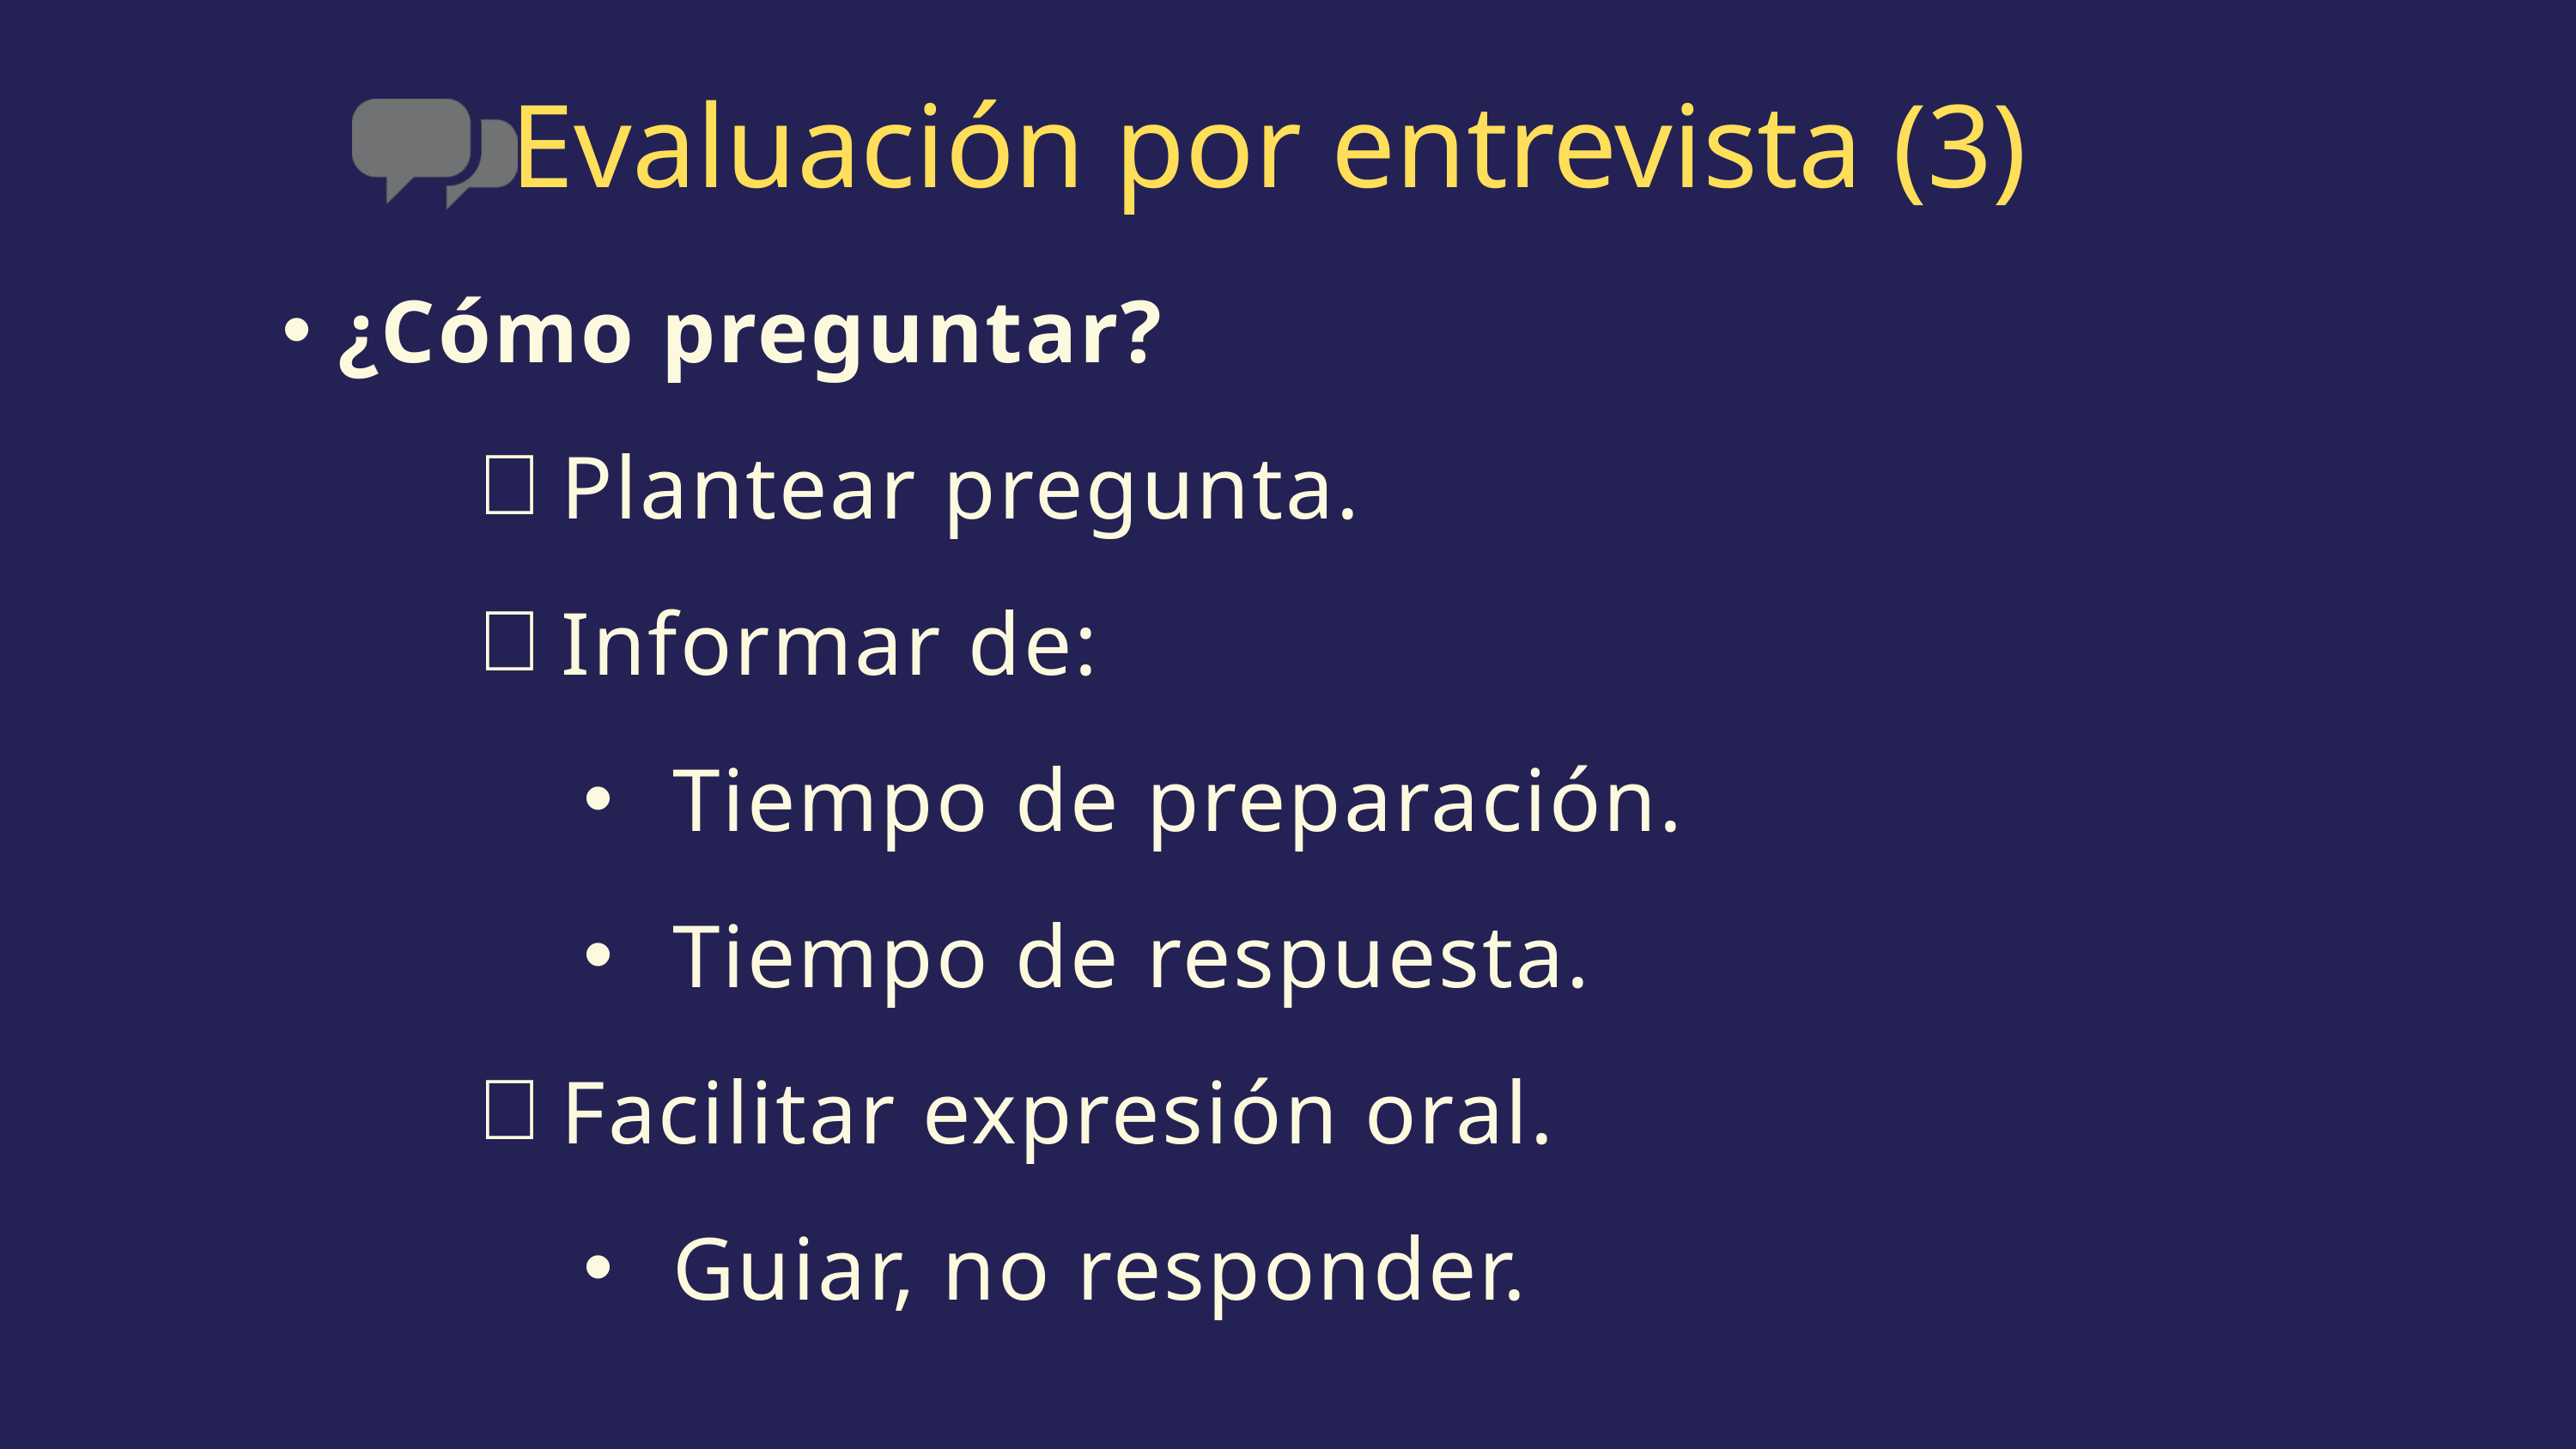

¿Cómo preguntar?
Plantear pregunta.
Informar de:
Tiempo de preparación.
Tiempo de respuesta.
Facilitar expresión oral.
Guiar, no responder.
Evaluación por entrevista (3)